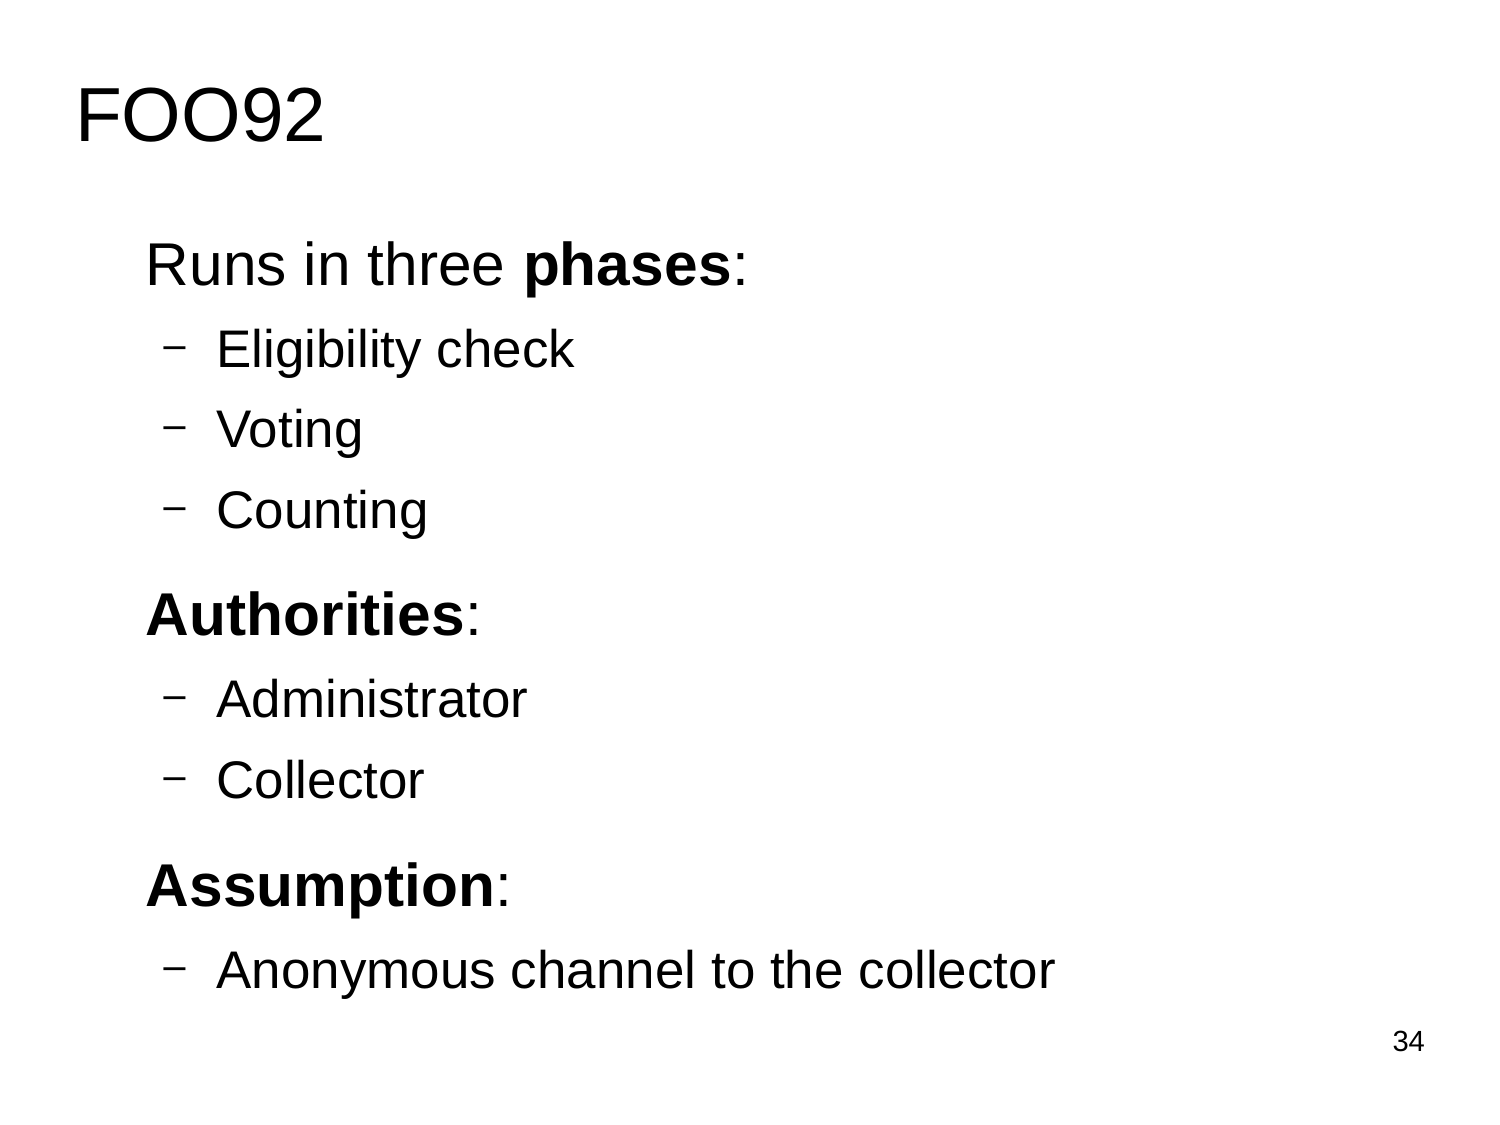

# FOO92
Runs in three phases:
Eligibility check
Voting
Counting
Authorities:
Administrator
Collector
Assumption:
Anonymous channel to the collector
34